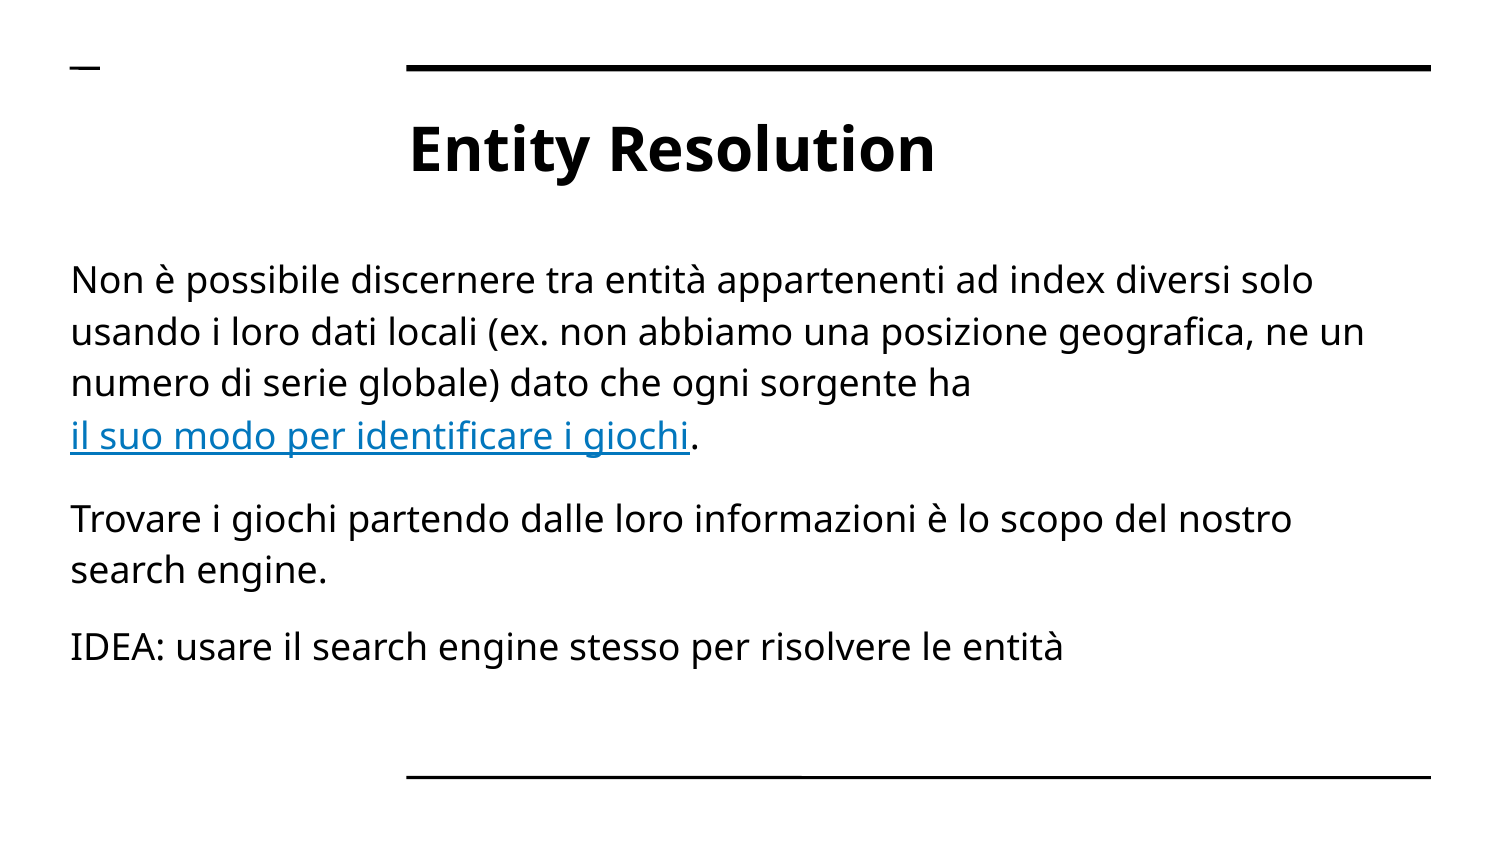

# Entity Resolution
Non è possibile discernere tra entità appartenenti ad index diversi solo usando i loro dati locali (ex. non abbiamo una posizione geografica, ne un numero di serie globale) dato che ogni sorgente ha il suo modo per identificare i giochi.
Trovare i giochi partendo dalle loro informazioni è lo scopo del nostro search engine.
IDEA: usare il search engine stesso per risolvere le entità